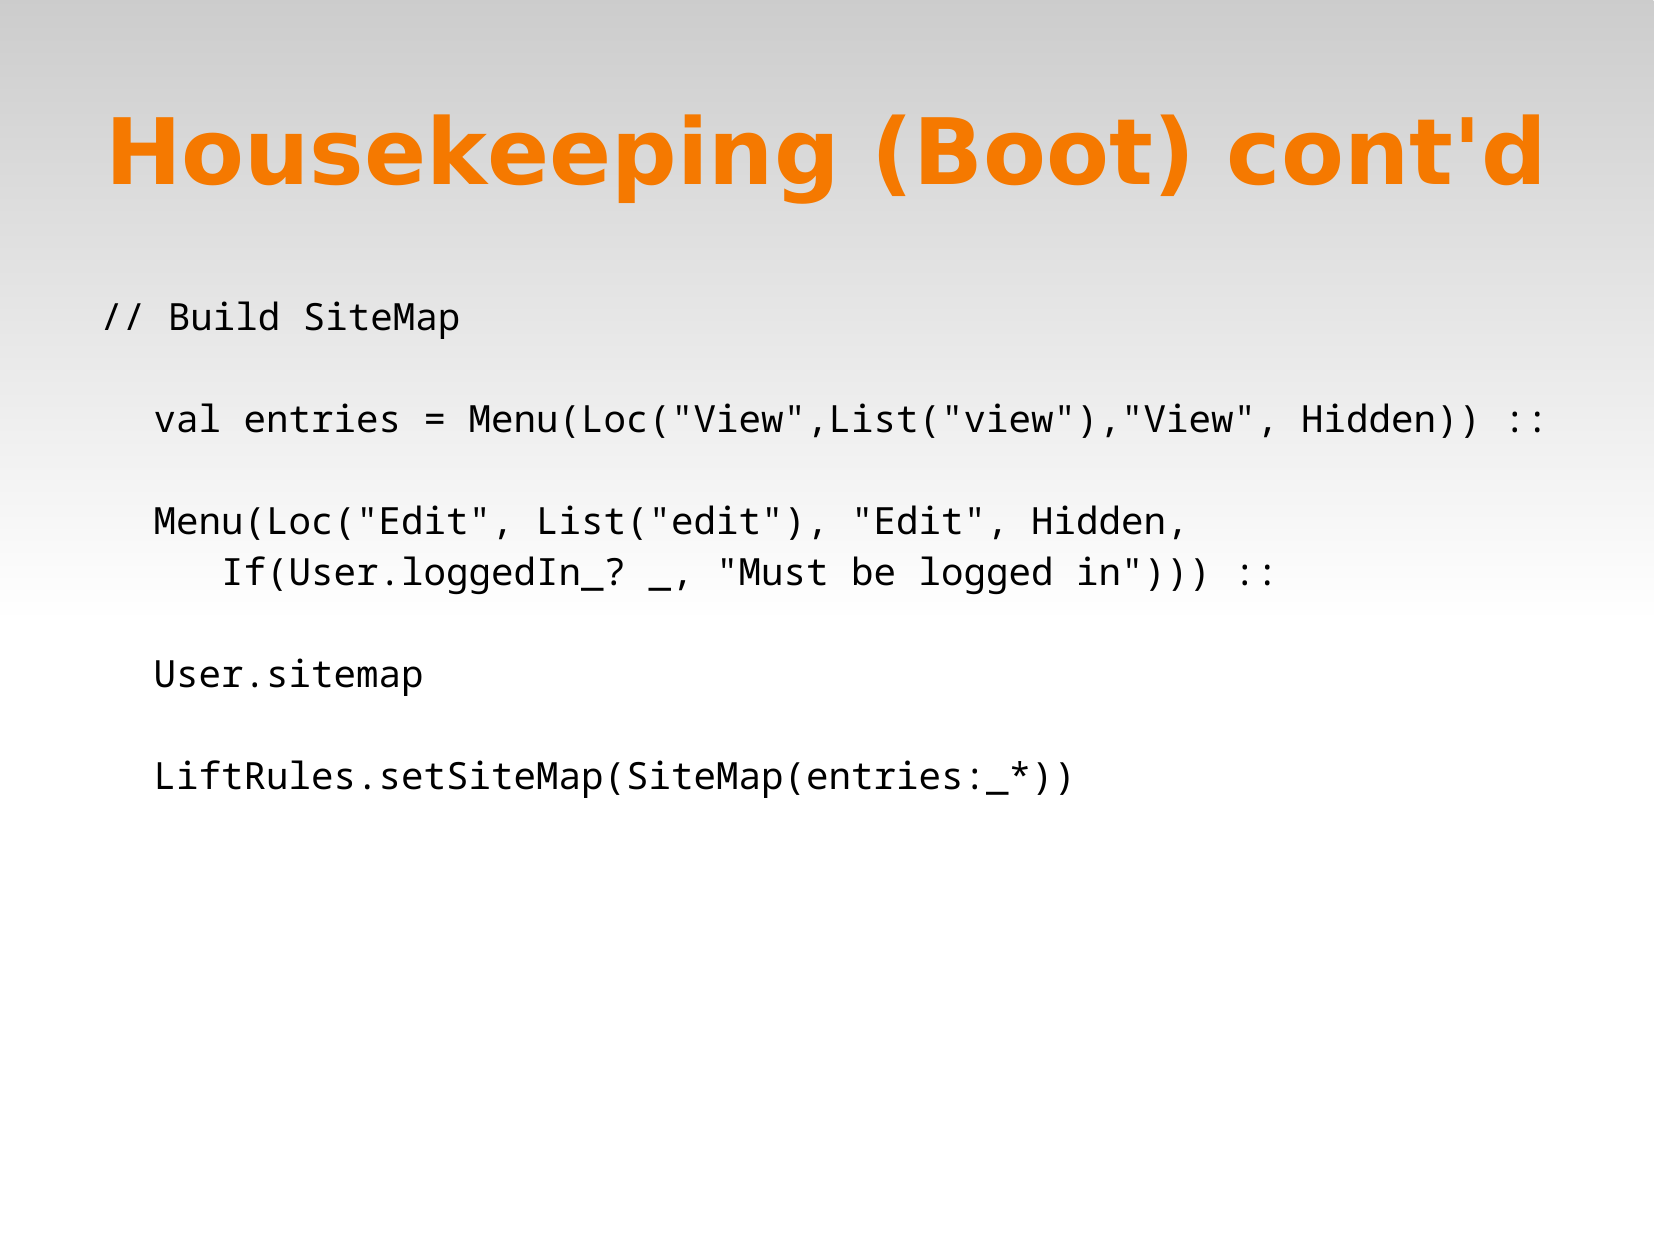

# Housekeeping (Boot) cont'd
// Build SiteMap
val entries = Menu(Loc("View",List("view"),"View", Hidden)) ::
Menu(Loc("Edit", List("edit"), "Edit", Hidden,
 If(User.loggedIn_? _, "Must be logged in"))) ::
User.sitemap
LiftRules.setSiteMap(SiteMap(entries:_*))